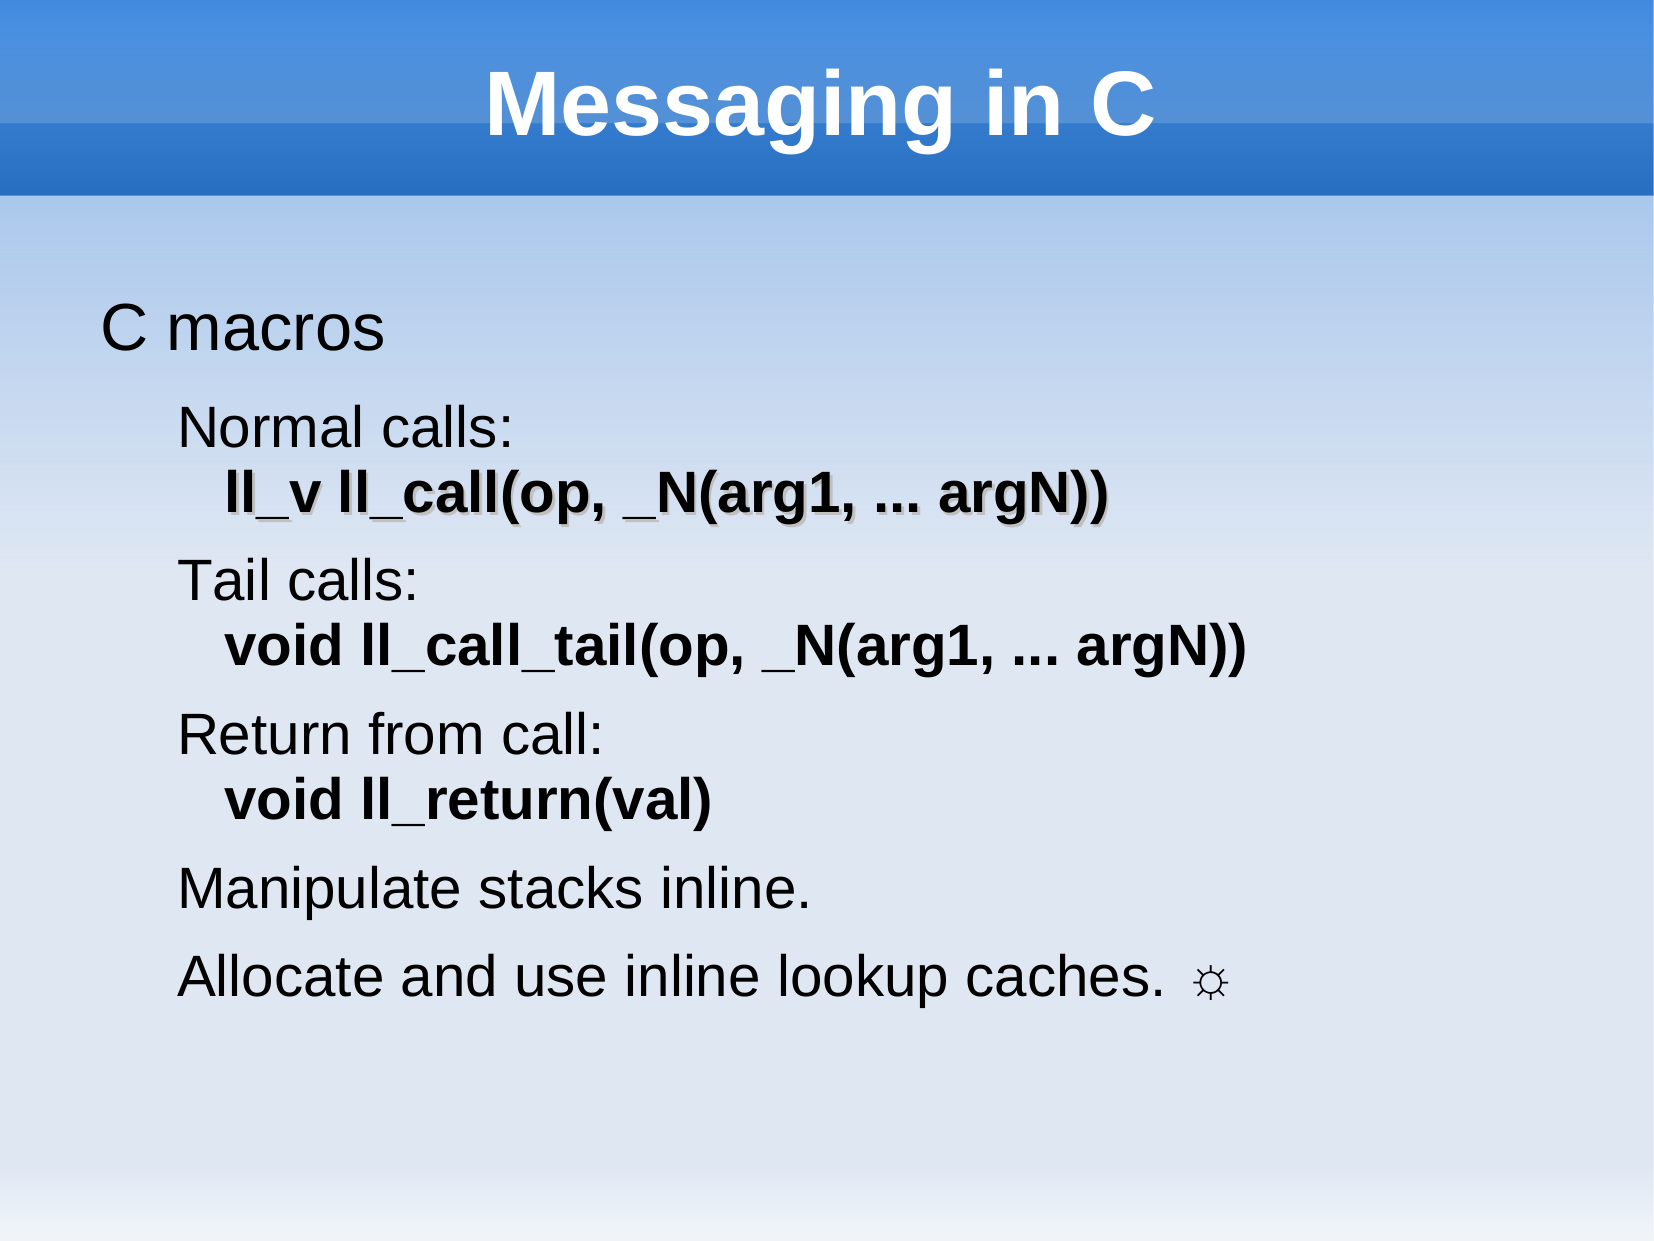

# Messaging in C
C macros
Normal calls:
ll_v ll_call(op, _N(arg1, ... argN))
Tail calls:
void ll_call_tail(op, _N(arg1, ... argN))
Return from call:
void ll_return(val)
Manipulate stacks inline.
Allocate and use inline lookup caches. ☼